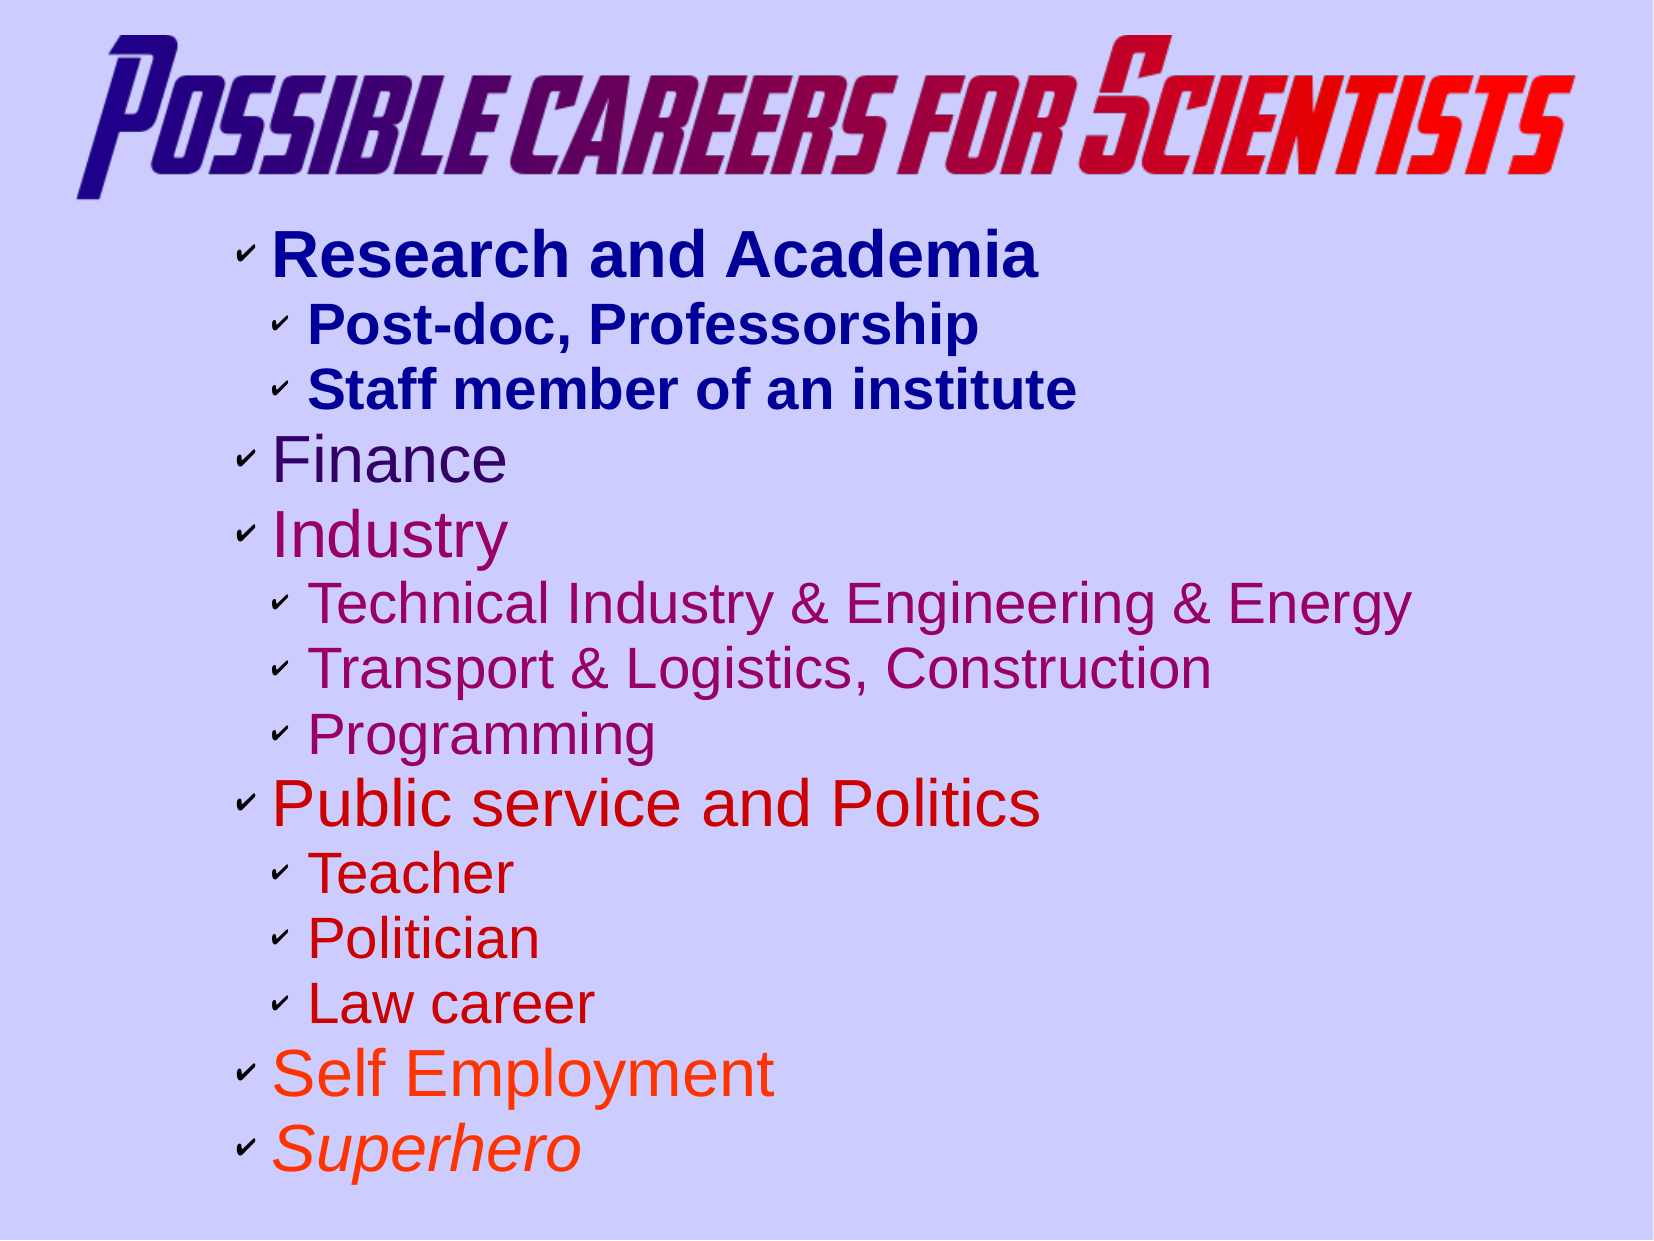

# Research and Academia
Post-doc, Professorship
Staff member of an institute
Finance
Industry
Technical Industry & Engineering & Energy
Transport & Logistics, Construction
Programming
Public service and Politics
Teacher
Politician
Law career
Self Employment
Superhero